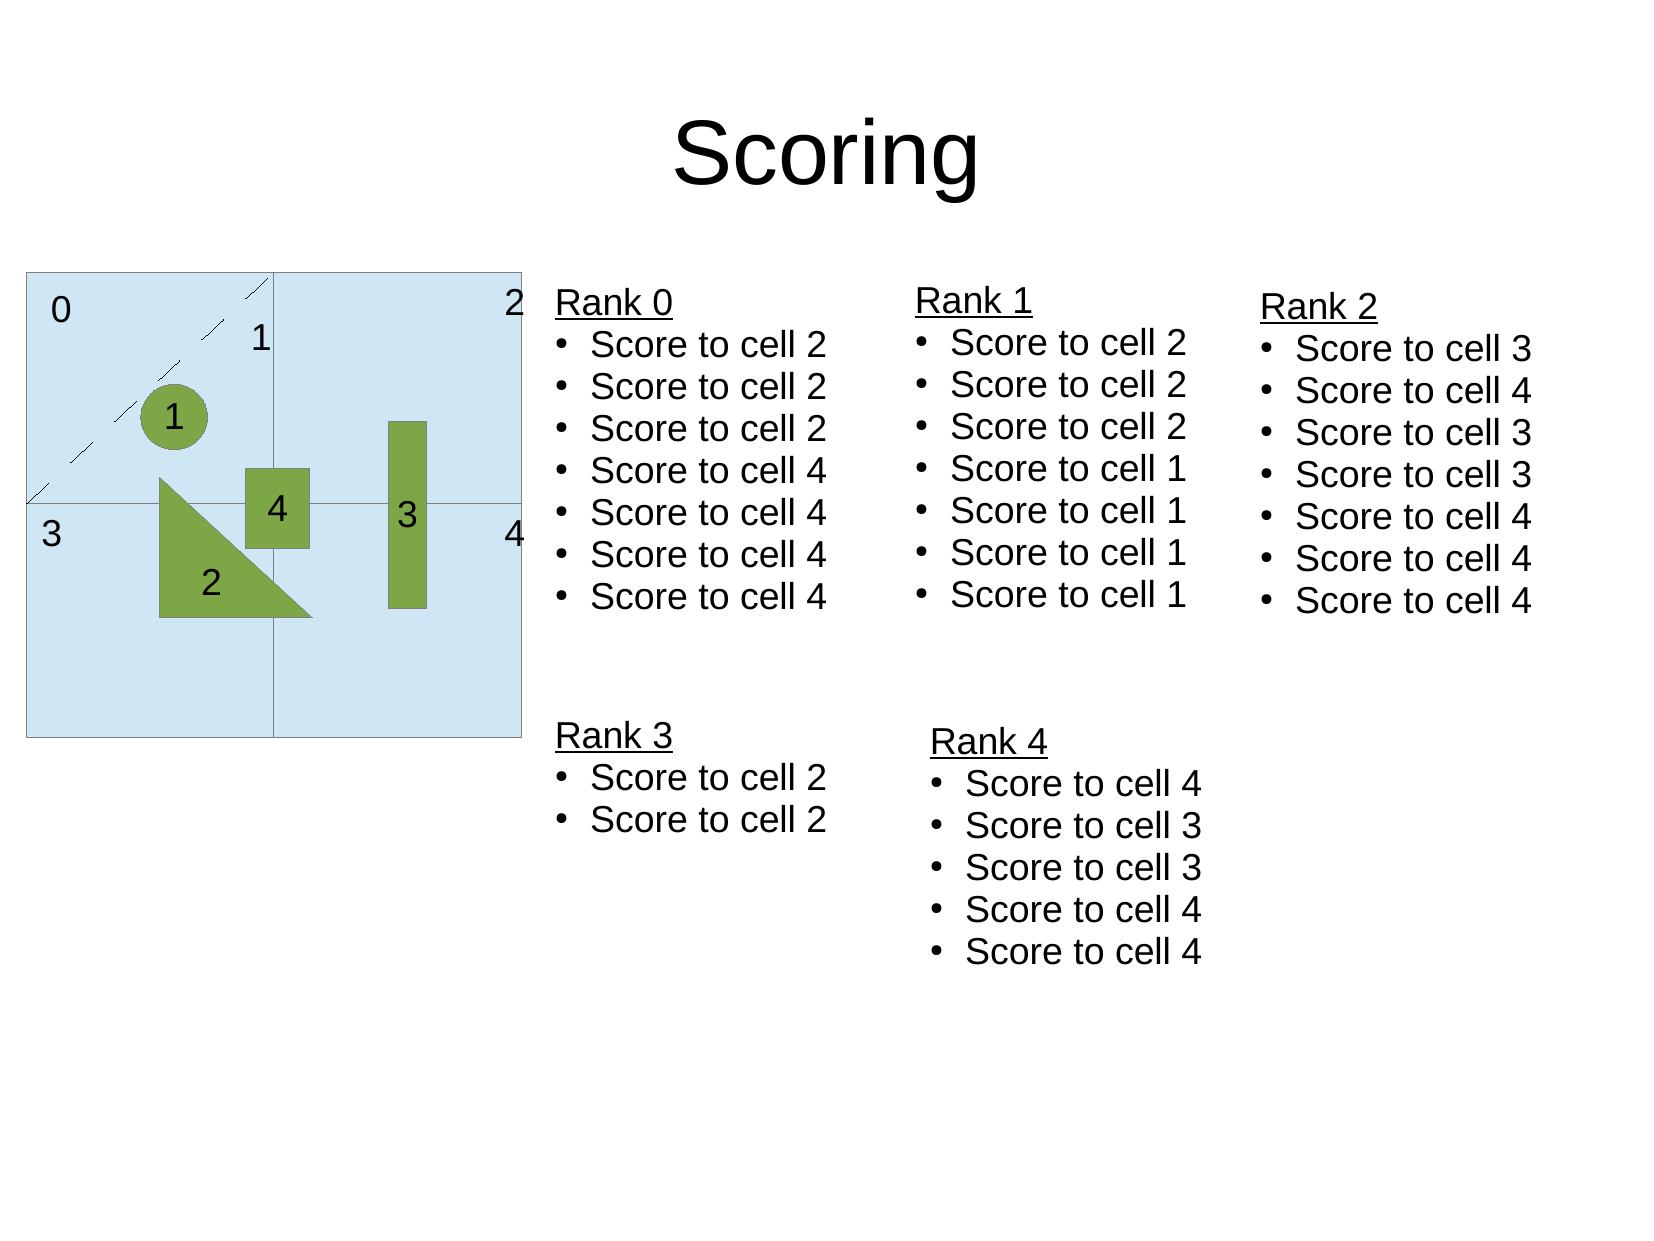

# Scoring
Rank 1
Score to cell 2
Score to cell 2
Score to cell 2
Score to cell 1
Score to cell 1
Score to cell 1
Score to cell 1
2
Rank 0
Score to cell 2
Score to cell 2
Score to cell 2
Score to cell 4
Score to cell 4
Score to cell 4
Score to cell 4
Rank 2
Score to cell 3
Score to cell 4
Score to cell 3
Score to cell 3
Score to cell 4
Score to cell 4
Score to cell 4
0
1
1
3
4
2
4
3
Rank 3
Score to cell 2
Score to cell 2
Rank 4
Score to cell 4
Score to cell 3
Score to cell 3
Score to cell 4
Score to cell 4